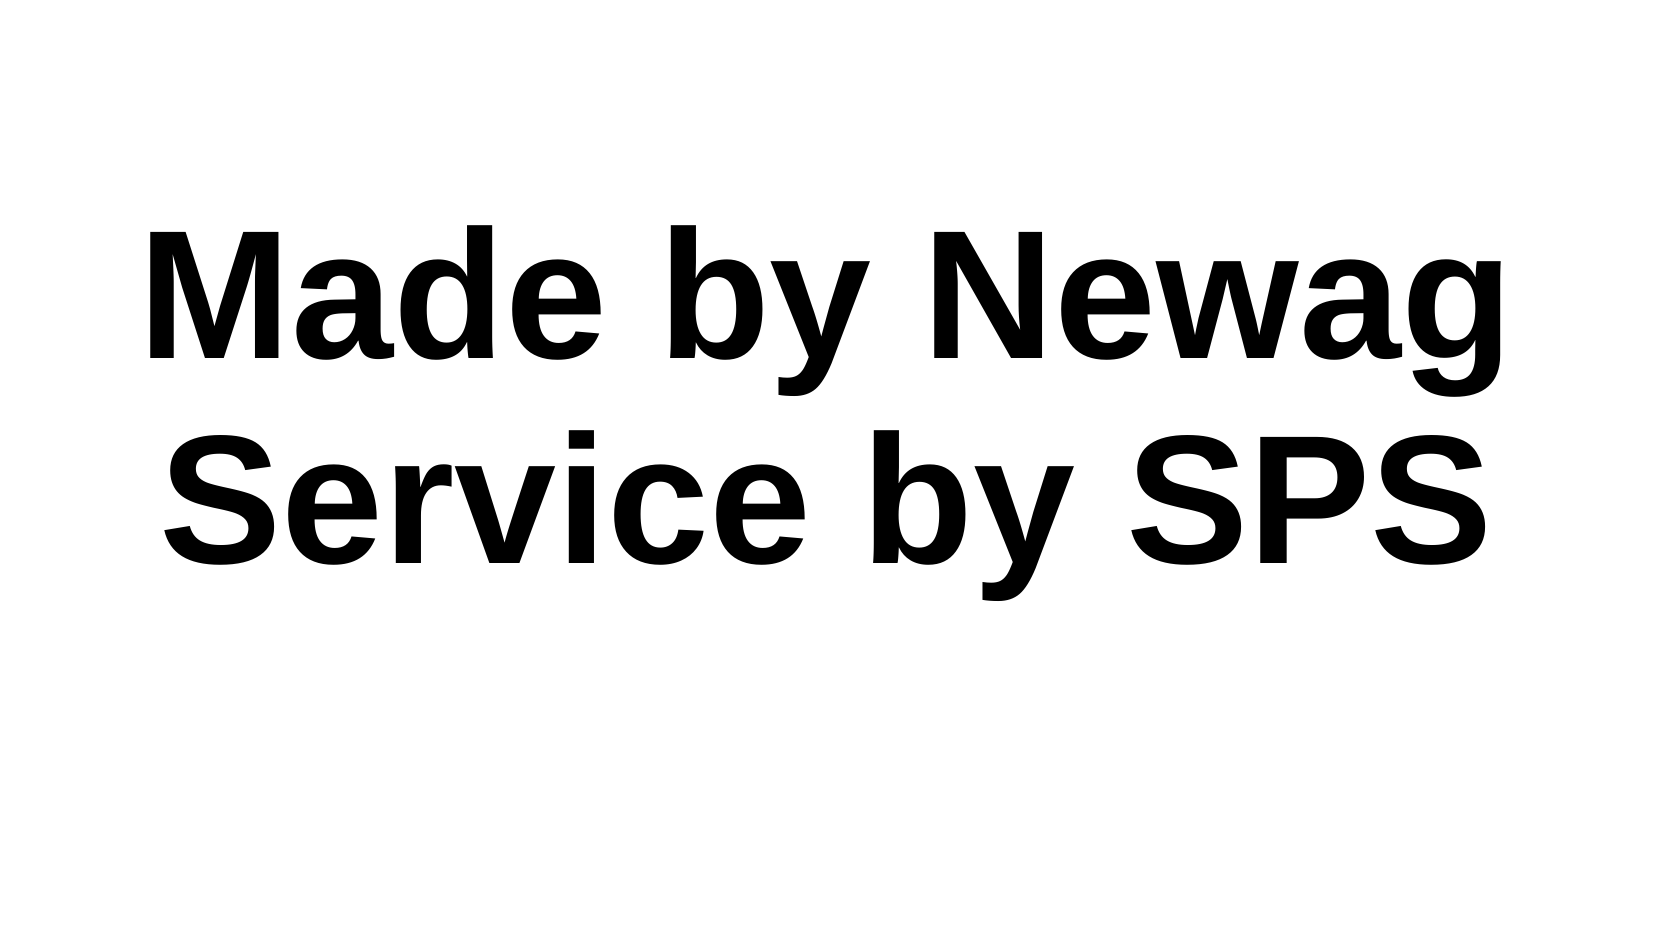

# Made by Newag
Service by SPS